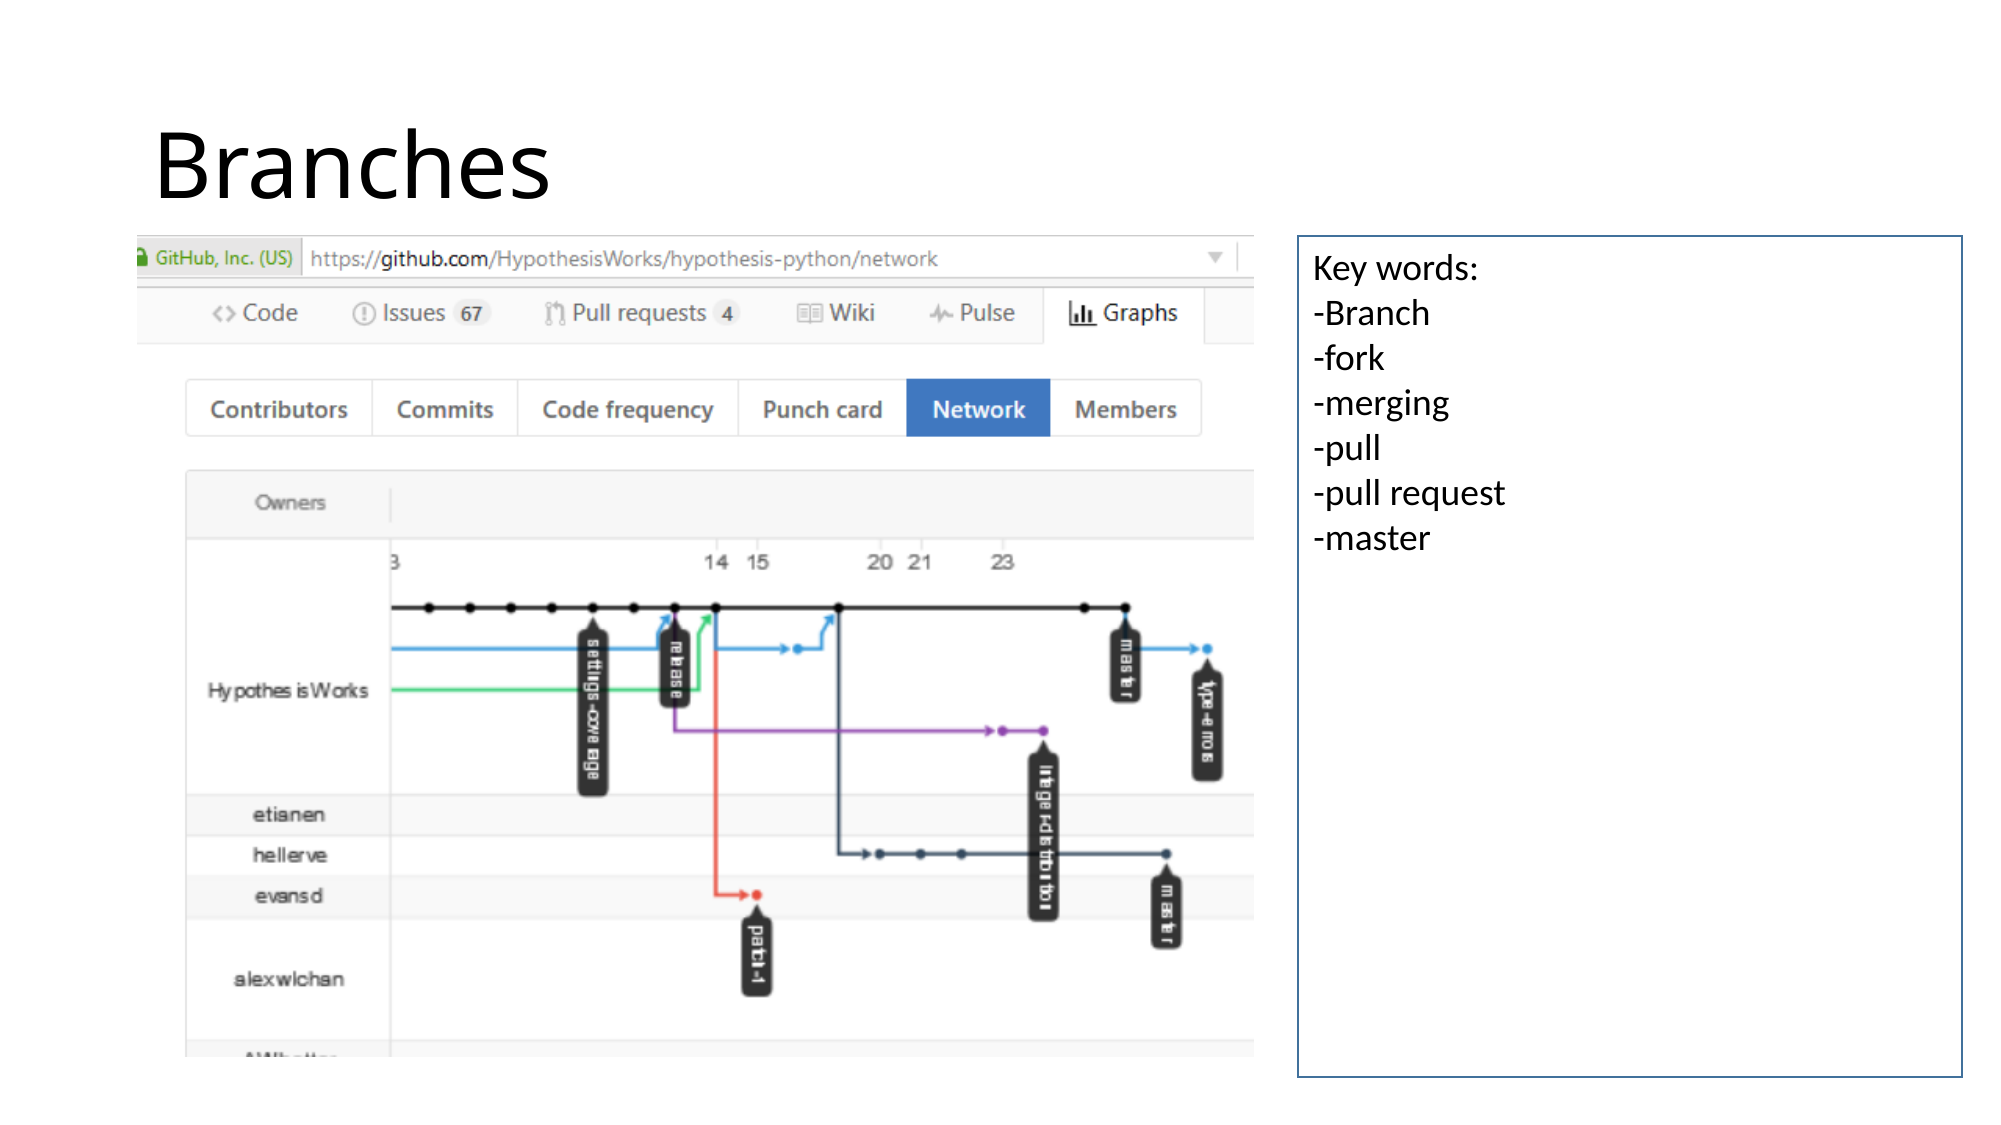

# Branches
Key words:
-Branch
-fork
-merging
-pull
-pull request
-master